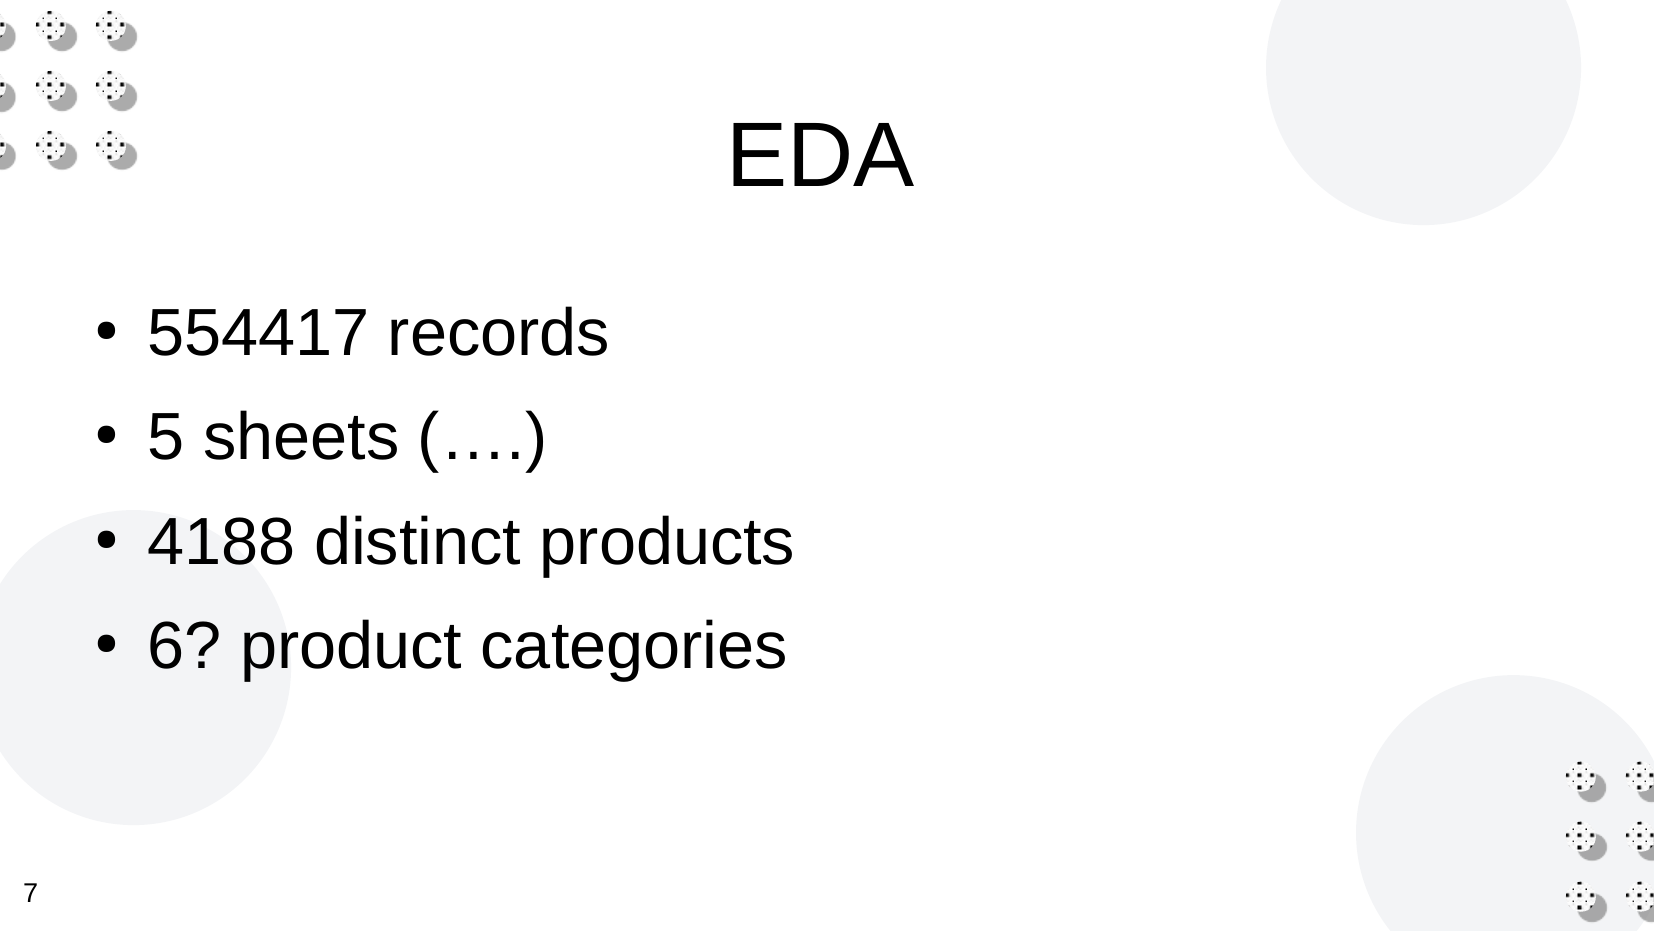

# EDA
554417 records
5 sheets (….)
4188 distinct products
6? product categories